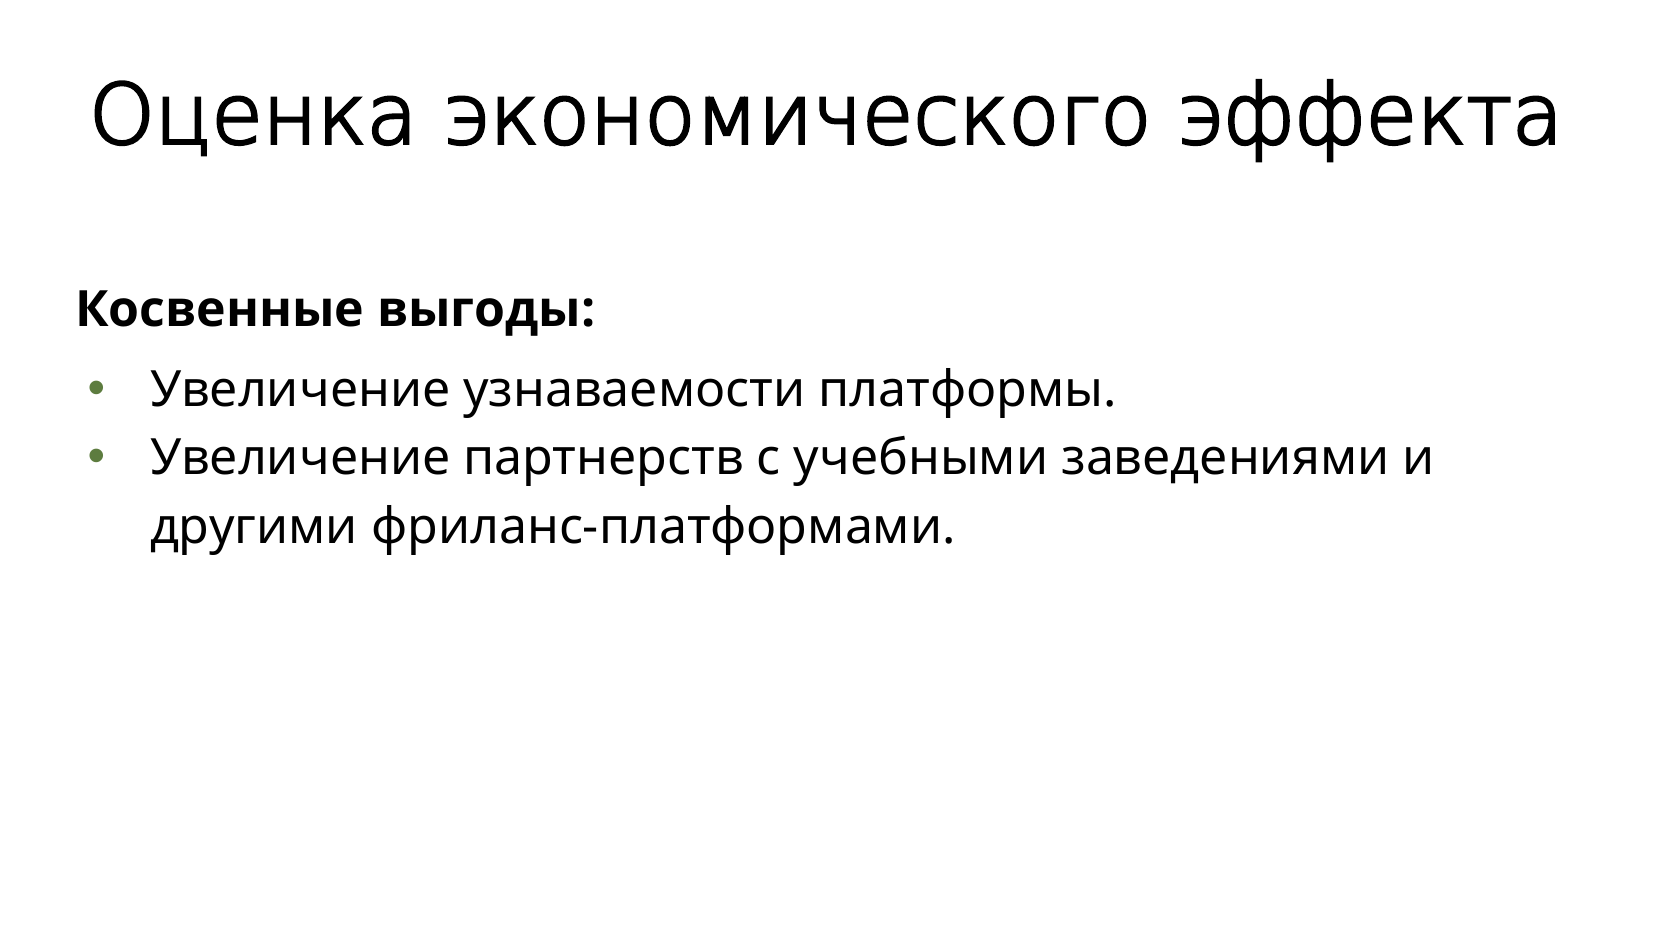

# Оценка экономического эффекта
Косвенные выгоды:
Увеличение узнаваемости платформы.
Увеличение партнерств с учебными заведениями и другими фриланс-платформами.